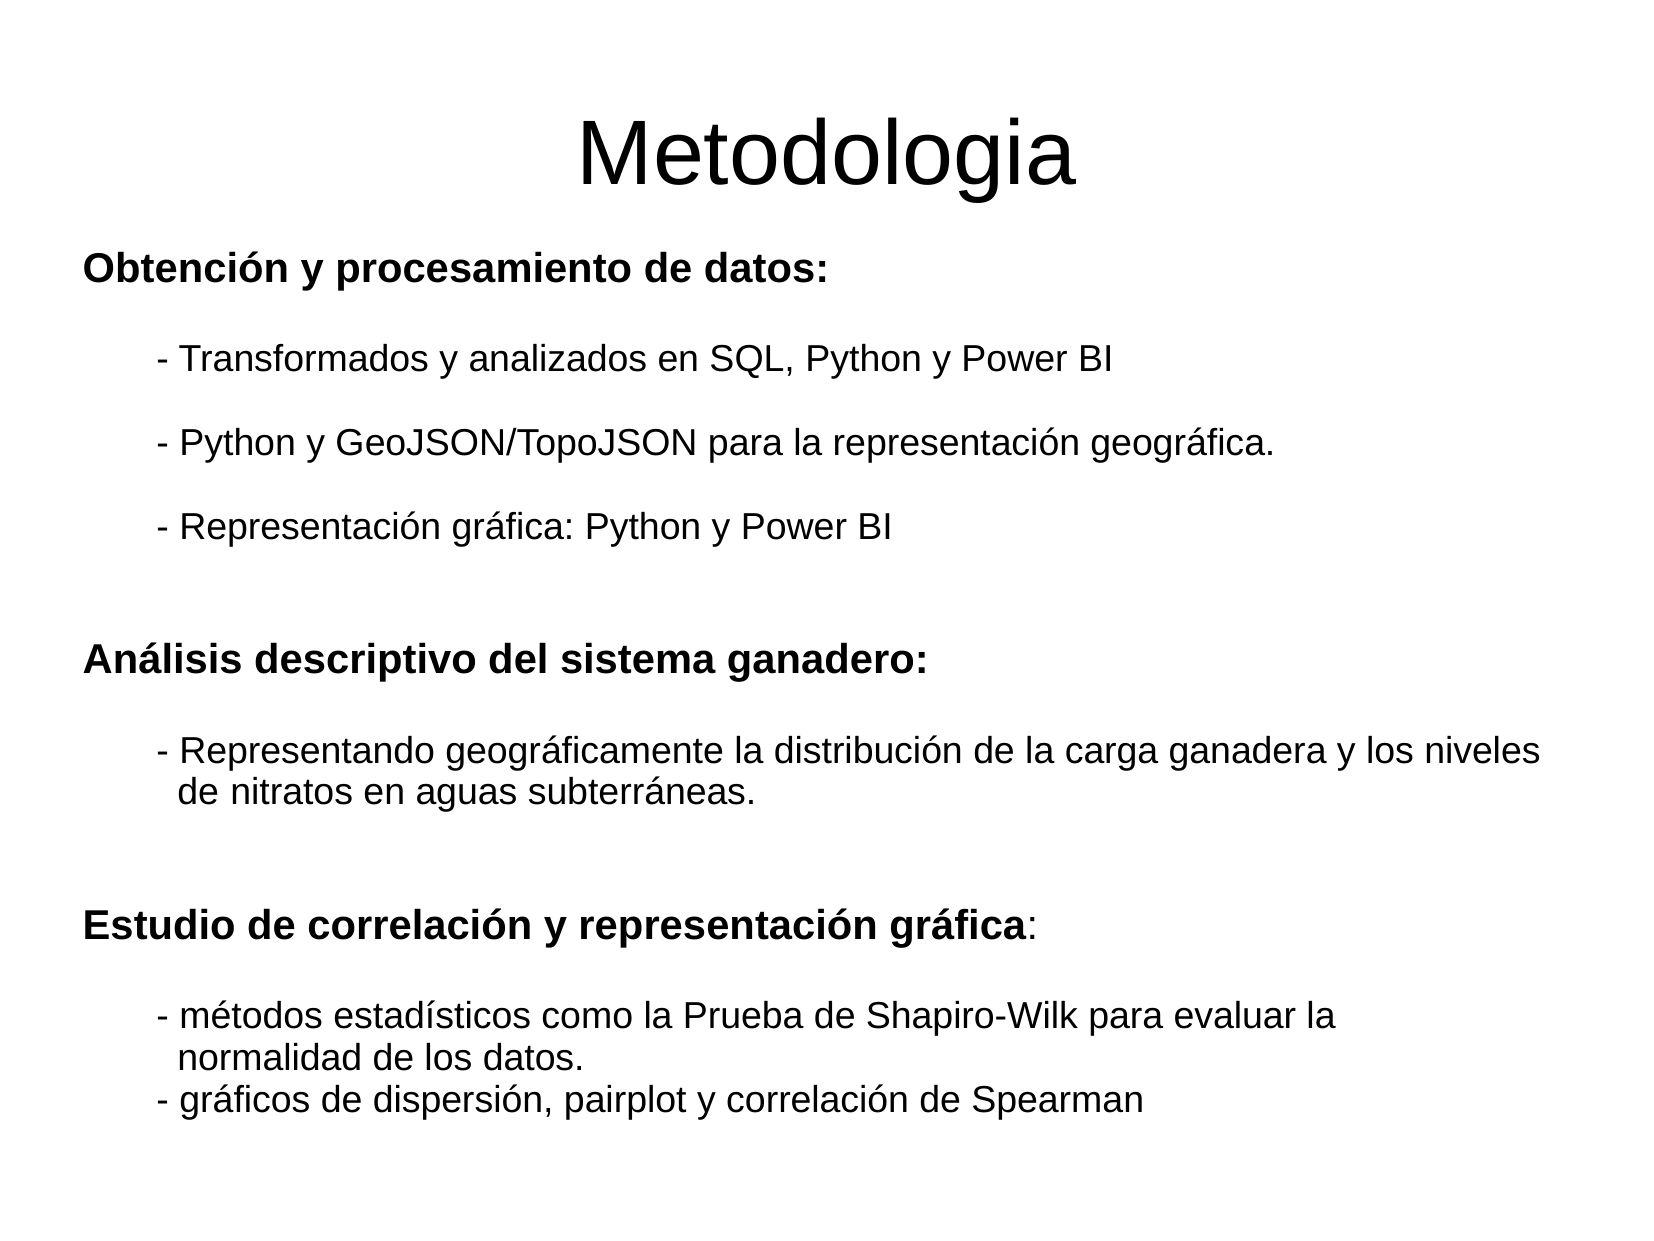

# Metodologia
Obtención y procesamiento de datos:
	- Transformados y analizados en SQL, Python y Power BI
	- Python y GeoJSON/TopoJSON para la representación geográfica.
	- Representación gráfica: Python y Power BI
Análisis descriptivo del sistema ganadero:
	- Representando geográficamente la distribución de la carga ganadera y los niveles 		 de 	nitratos en aguas subterráneas.
Estudio de correlación y representación gráfica:
	- métodos estadísticos como la Prueba de Shapiro-Wilk para evaluar la 				 normalidad de los datos.
	- gráficos de dispersión, pairplot y correlación de Spearman